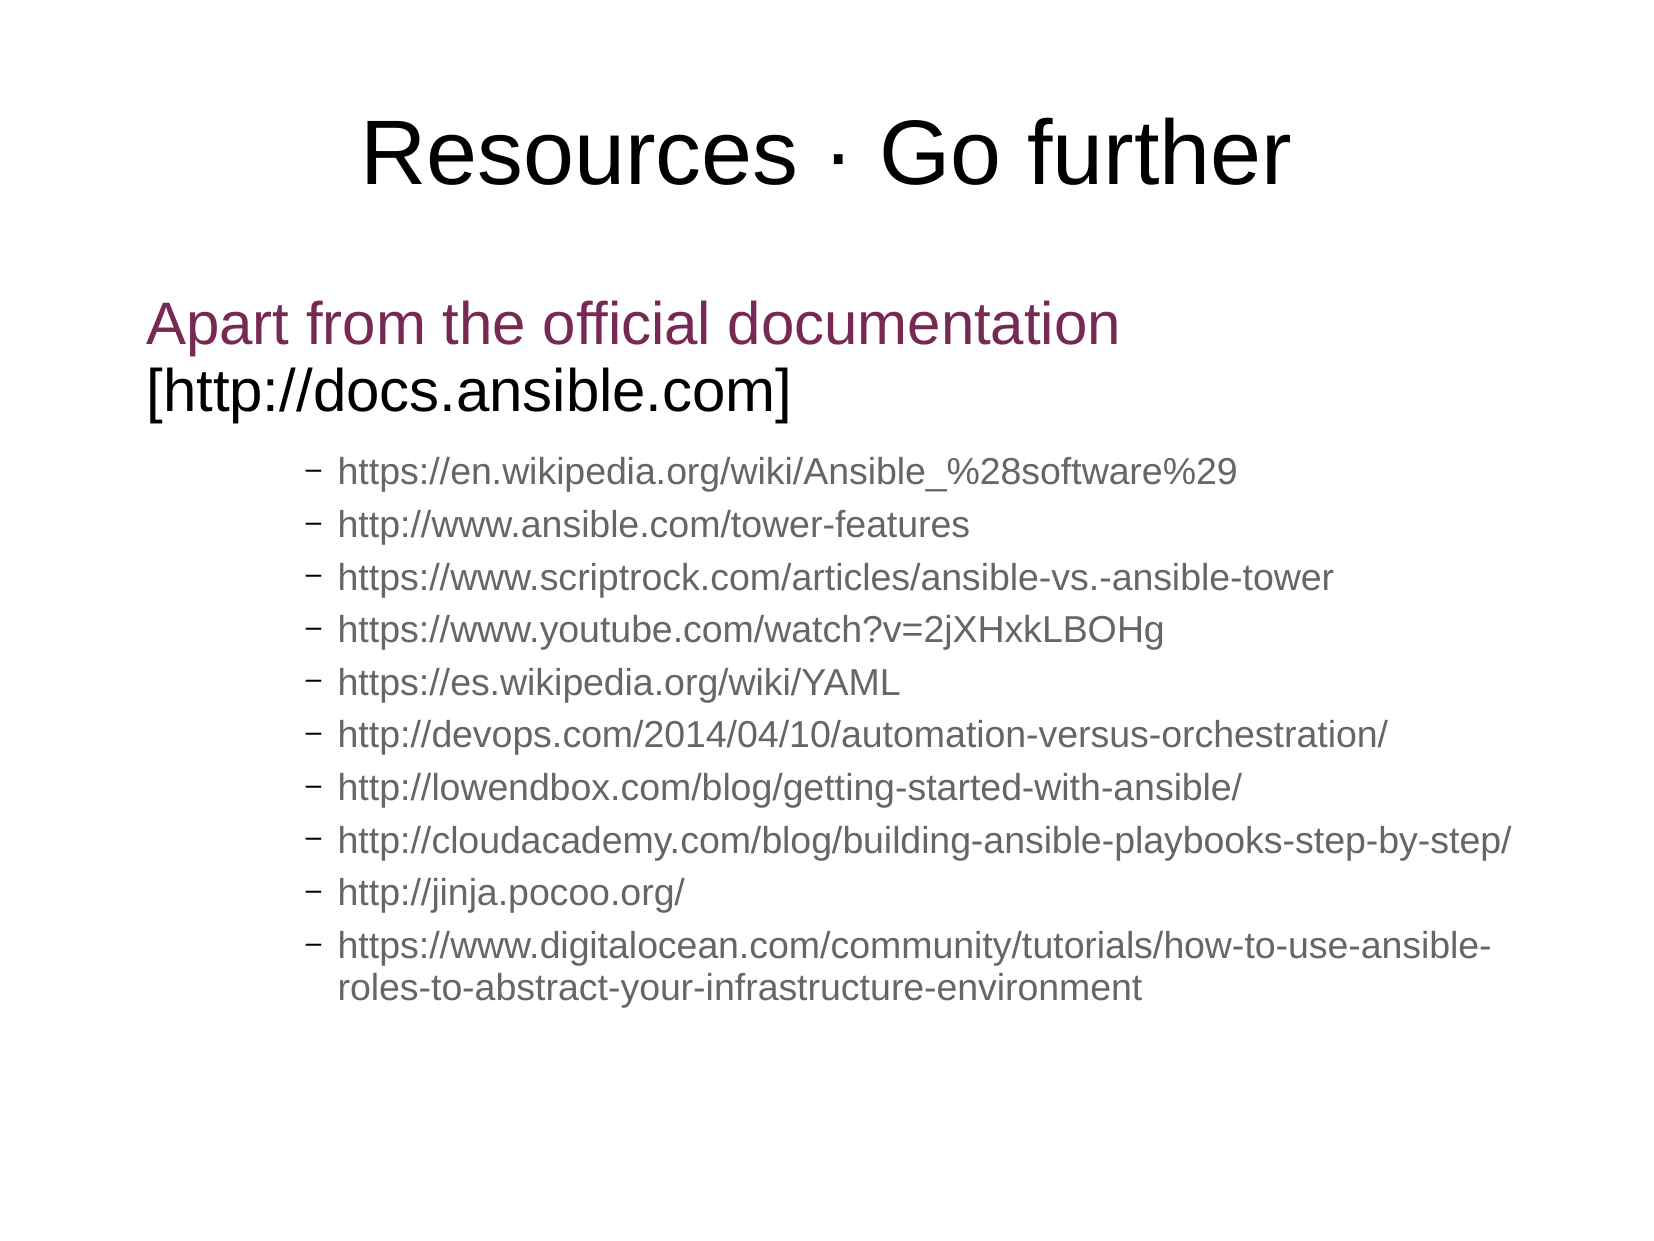

# Resources · Go further
Apart from the official documentation [http://docs.ansible.com]
https://en.wikipedia.org/wiki/Ansible_%28software%29
http://www.ansible.com/tower-features
https://www.scriptrock.com/articles/ansible-vs.-ansible-tower
https://www.youtube.com/watch?v=2jXHxkLBOHg
https://es.wikipedia.org/wiki/YAML
http://devops.com/2014/04/10/automation-versus-orchestration/
http://lowendbox.com/blog/getting-started-with-ansible/
http://cloudacademy.com/blog/building-ansible-playbooks-step-by-step/
http://jinja.pocoo.org/
https://www.digitalocean.com/community/tutorials/how-to-use-ansible-roles-to-abstract-your-infrastructure-environment